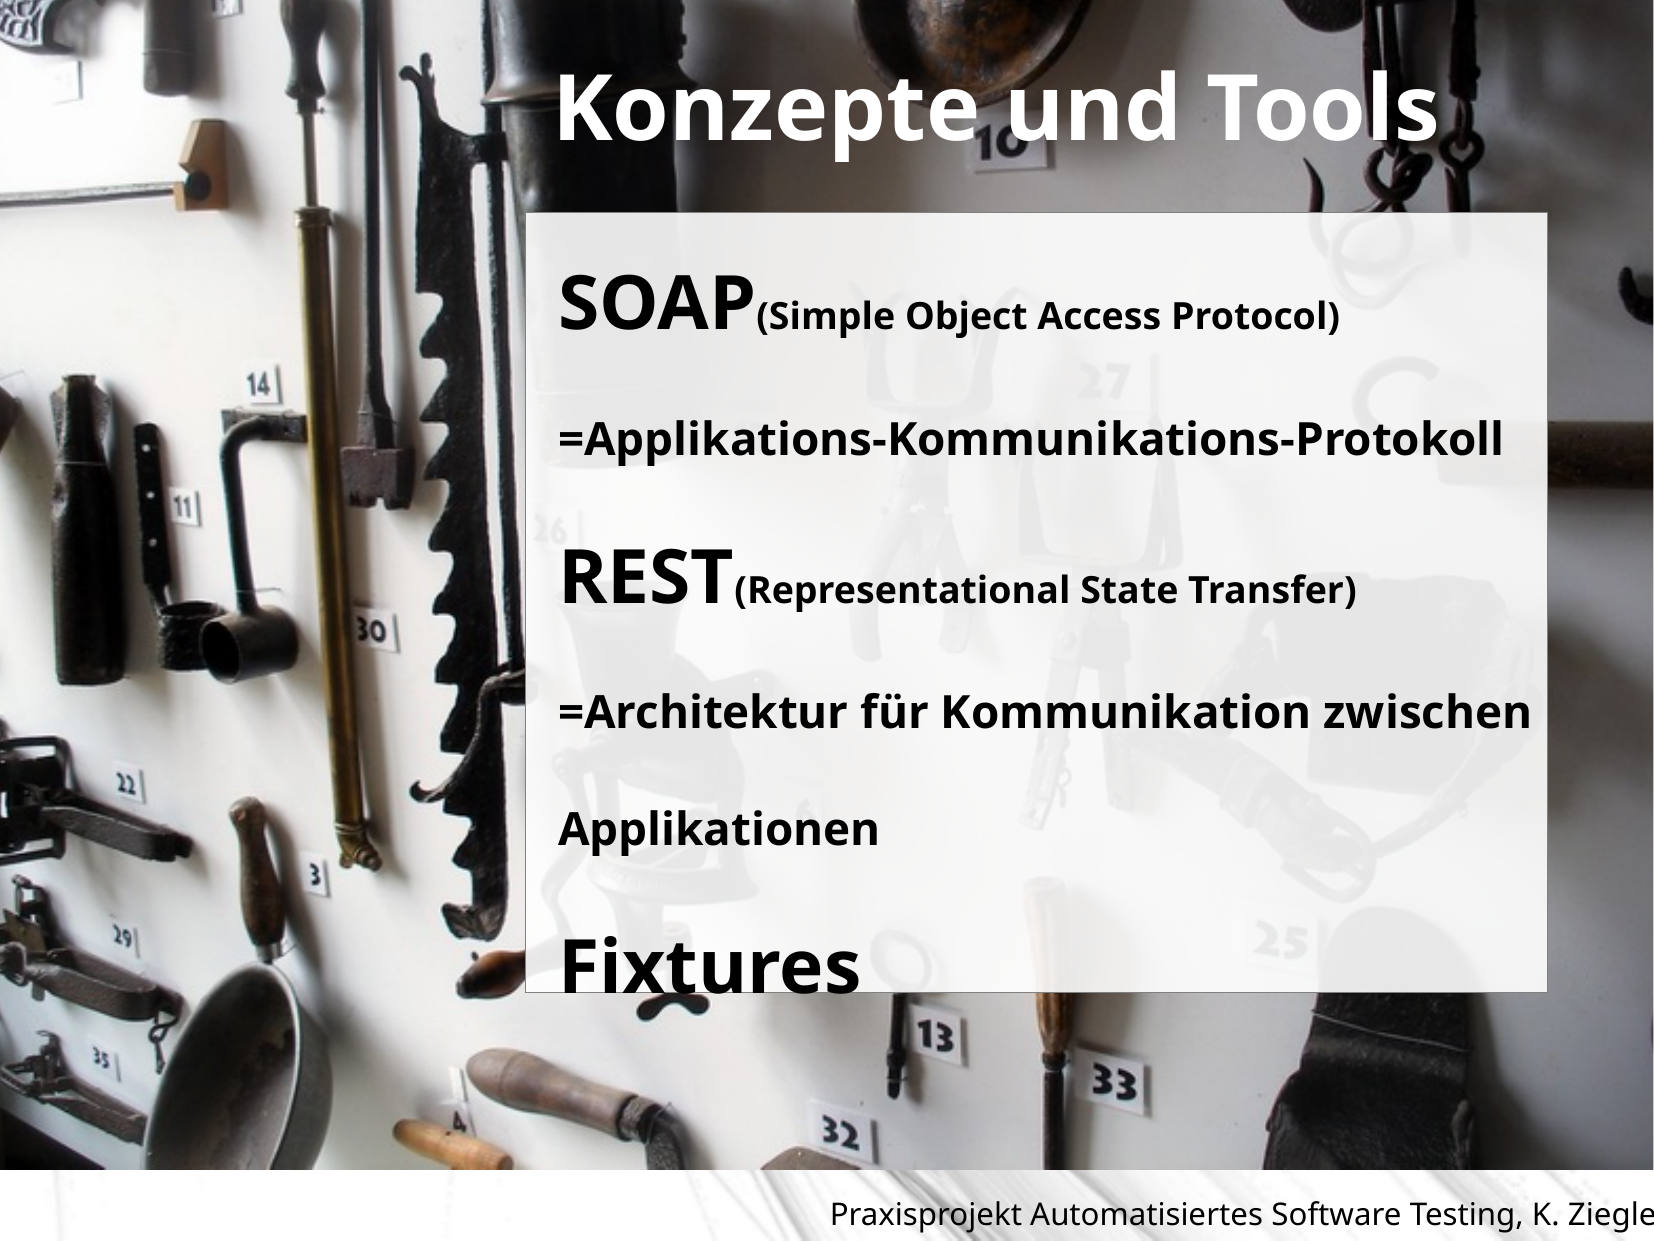

Konzepte und Tools
#
SOAP(Simple Object Access Protocol)
=Applikations-Kommunikations-Protokoll
REST(Representational State Transfer)
=Architektur für Kommunikation zwischen
Applikationen
Fixtures
Praxisprojekt Automatisiertes Software Testing, K. Ziegler